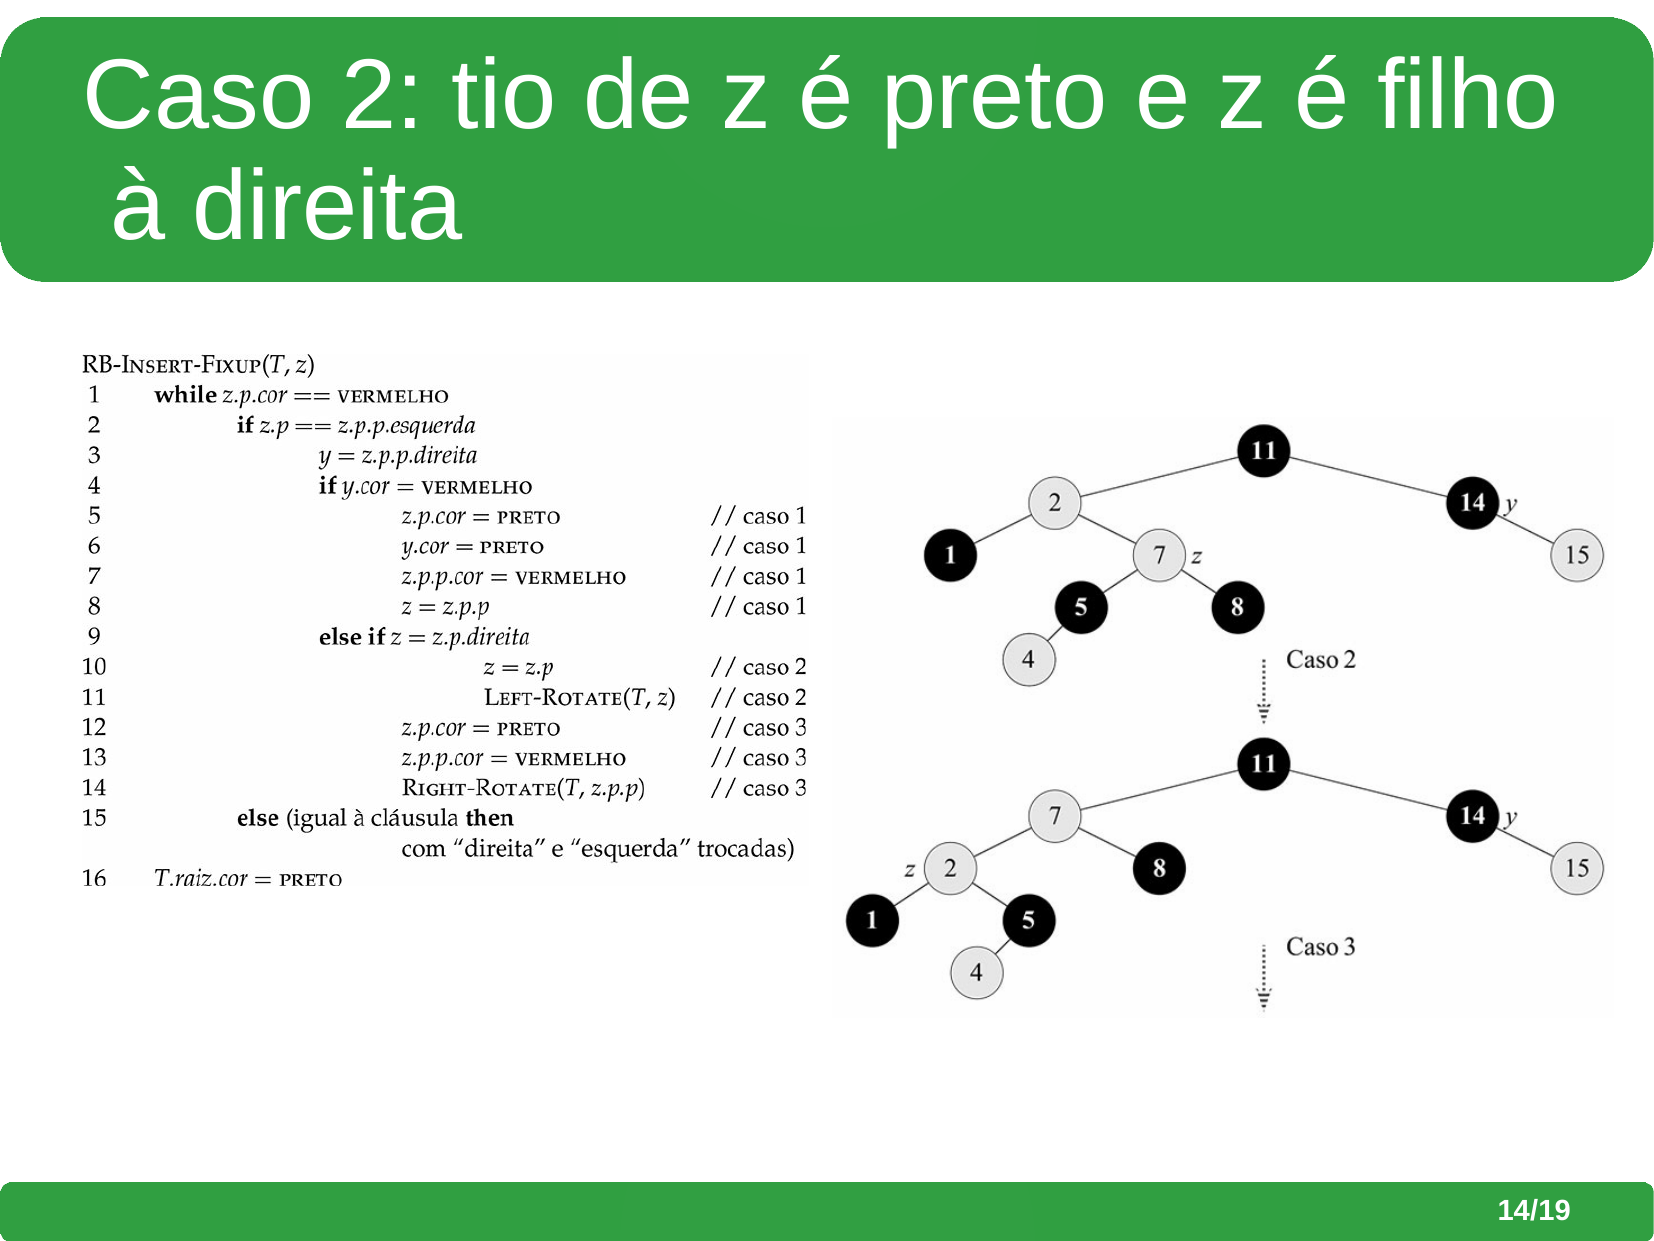

# Caso 2: tio de z é preto e z é filho à direita
14